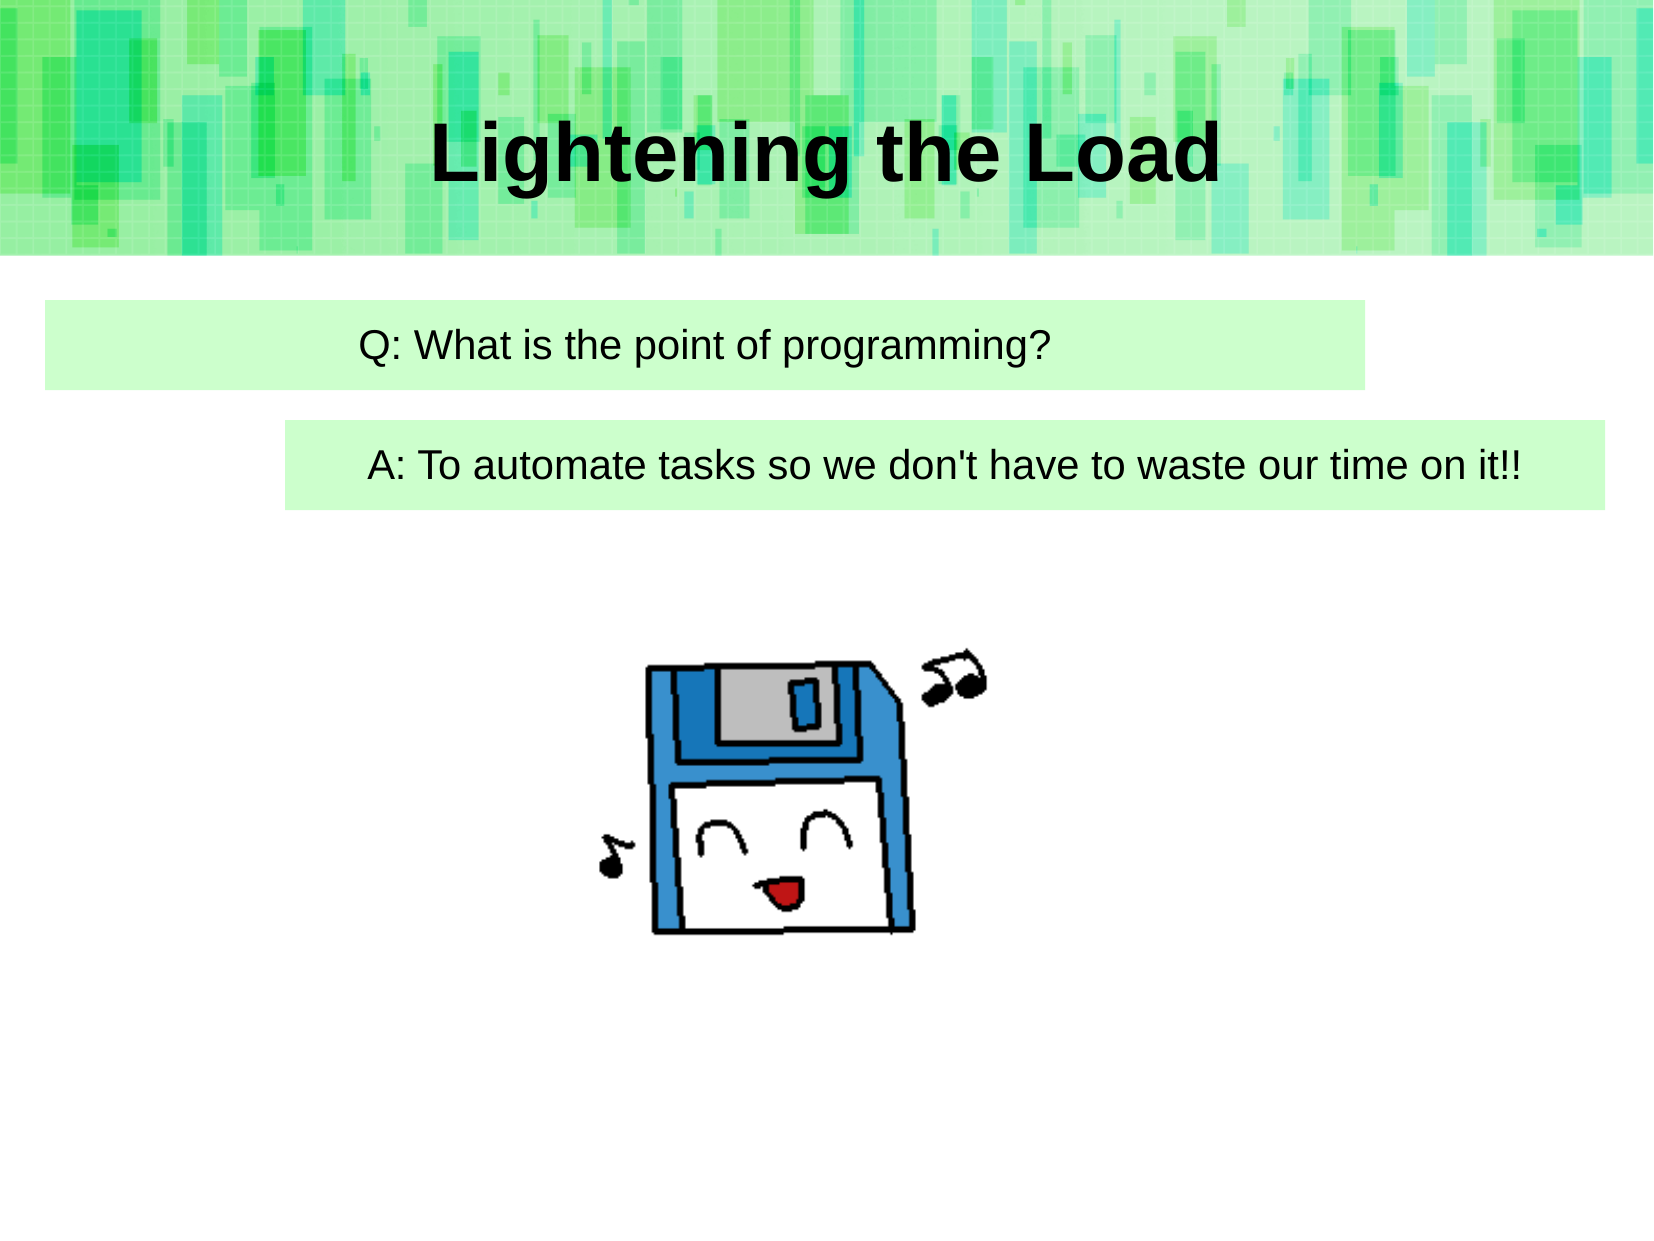

# Lightening the Load
Q: What is the point of programming?
A: To automate tasks so we don't have to waste our time on it!!